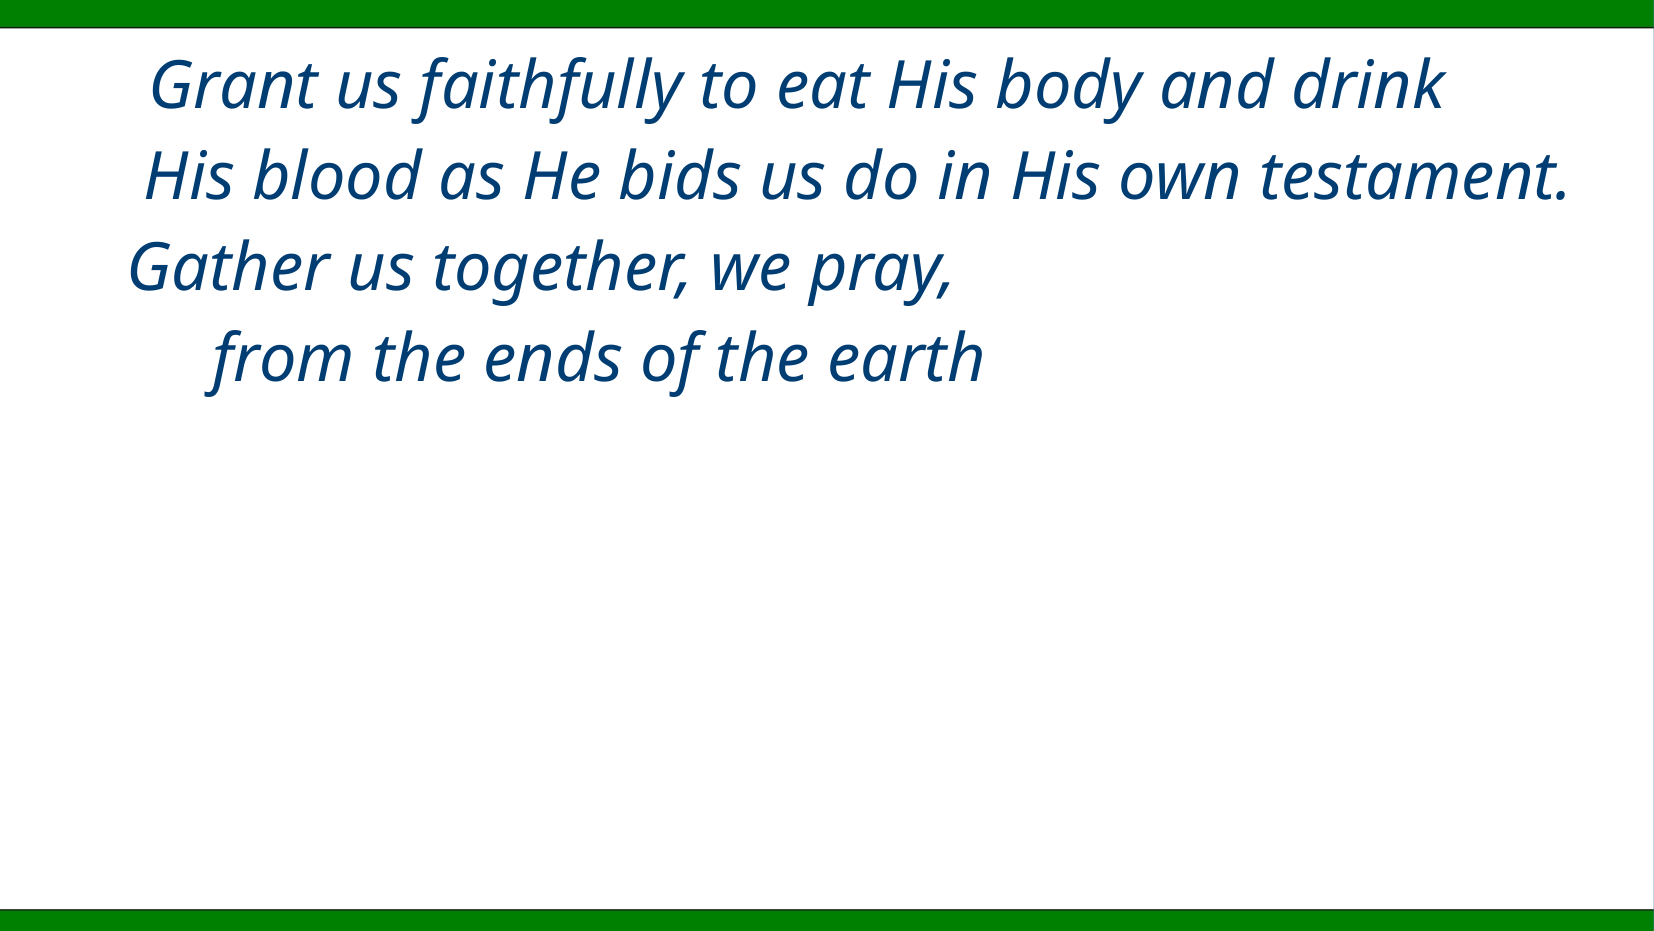

Grant us faithfully to eat His body and drink
 His blood as He bids us do in His own testament. Gather us together, we pray,
 from the ends of the earth